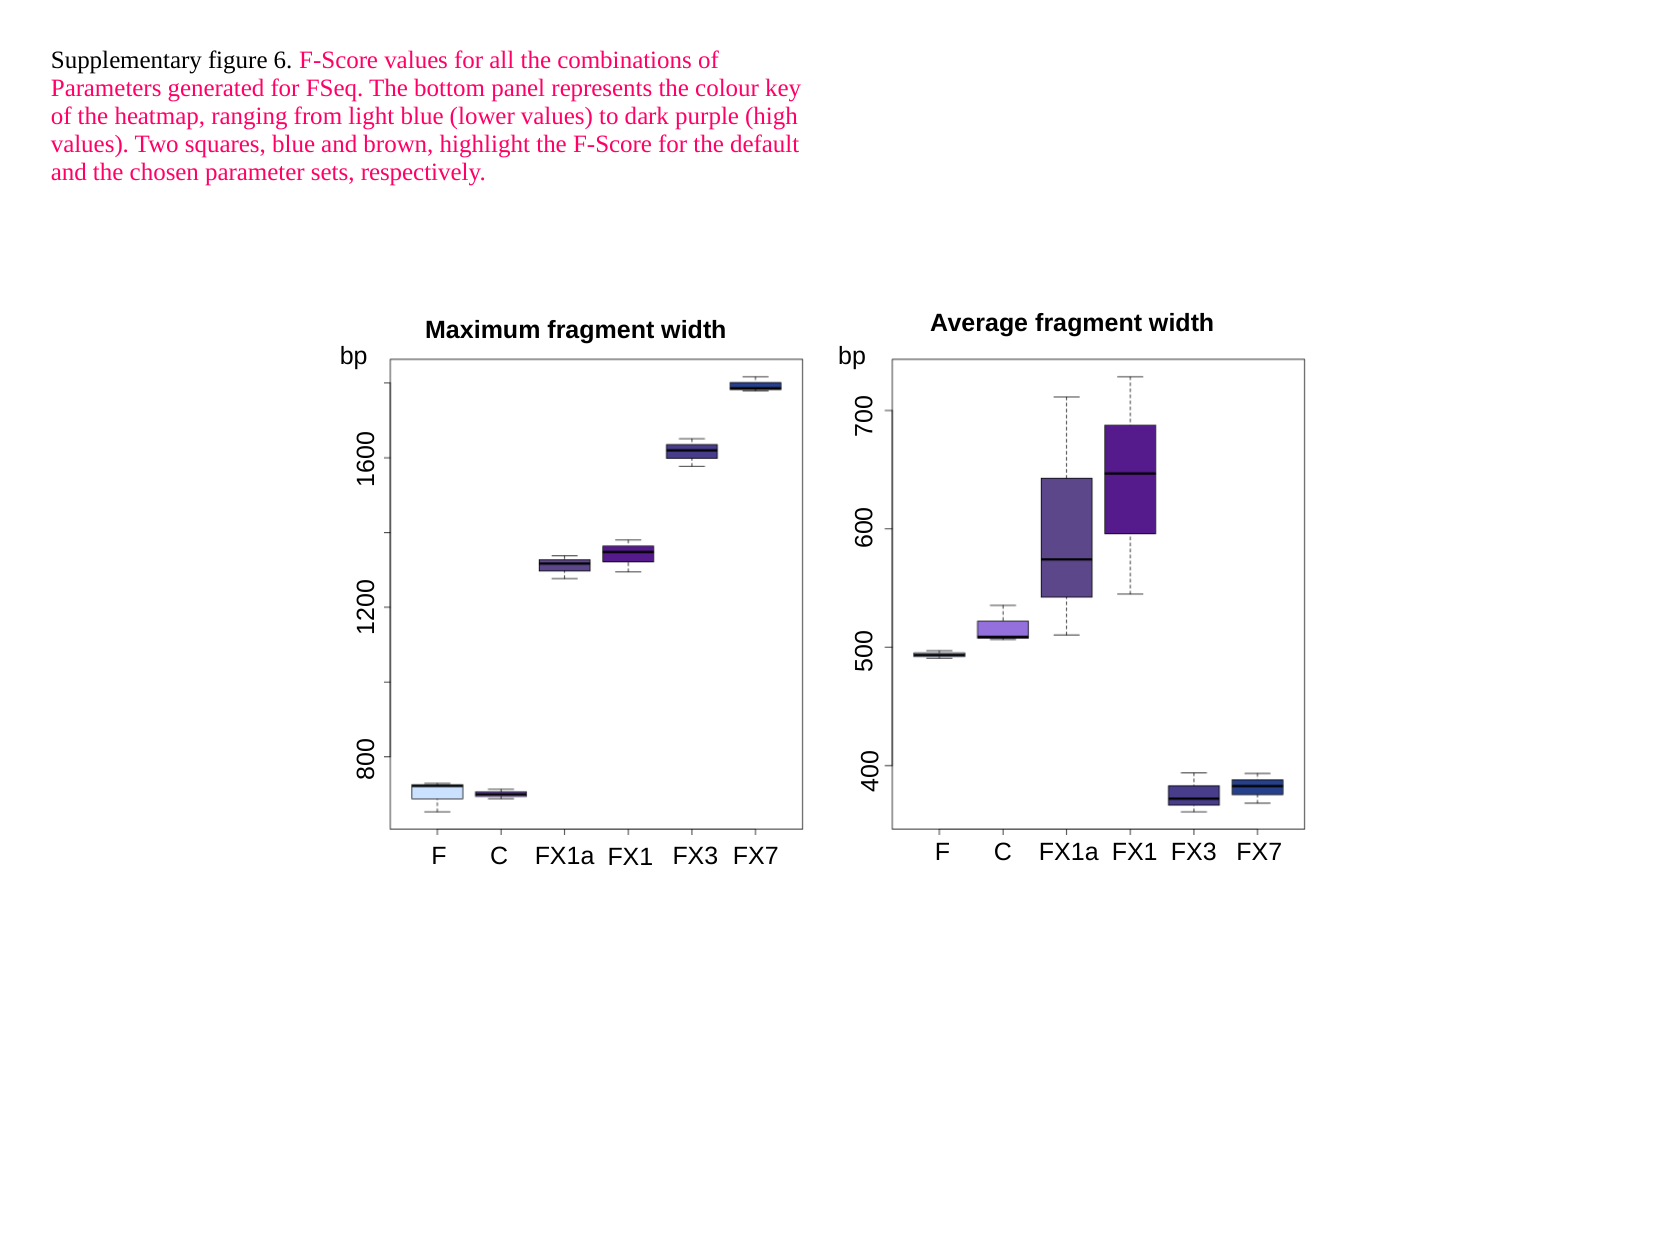

Supplementary figure 6. F-Score values for all the combinations of
Parameters generated for FSeq. The bottom panel represents the colour key
of the heatmap, ranging from light blue (lower values) to dark purple (high
values). Two squares, blue and brown, highlight the F-Score for the default
and the chosen parameter sets, respectively.
Average fragment width
Maximum fragment width
bp
bp
700
1600
600
1200
500
800
400
F
C
FX1a
FX1
FX3
FX7
F
C
FX1a
FX3
FX7
FX1